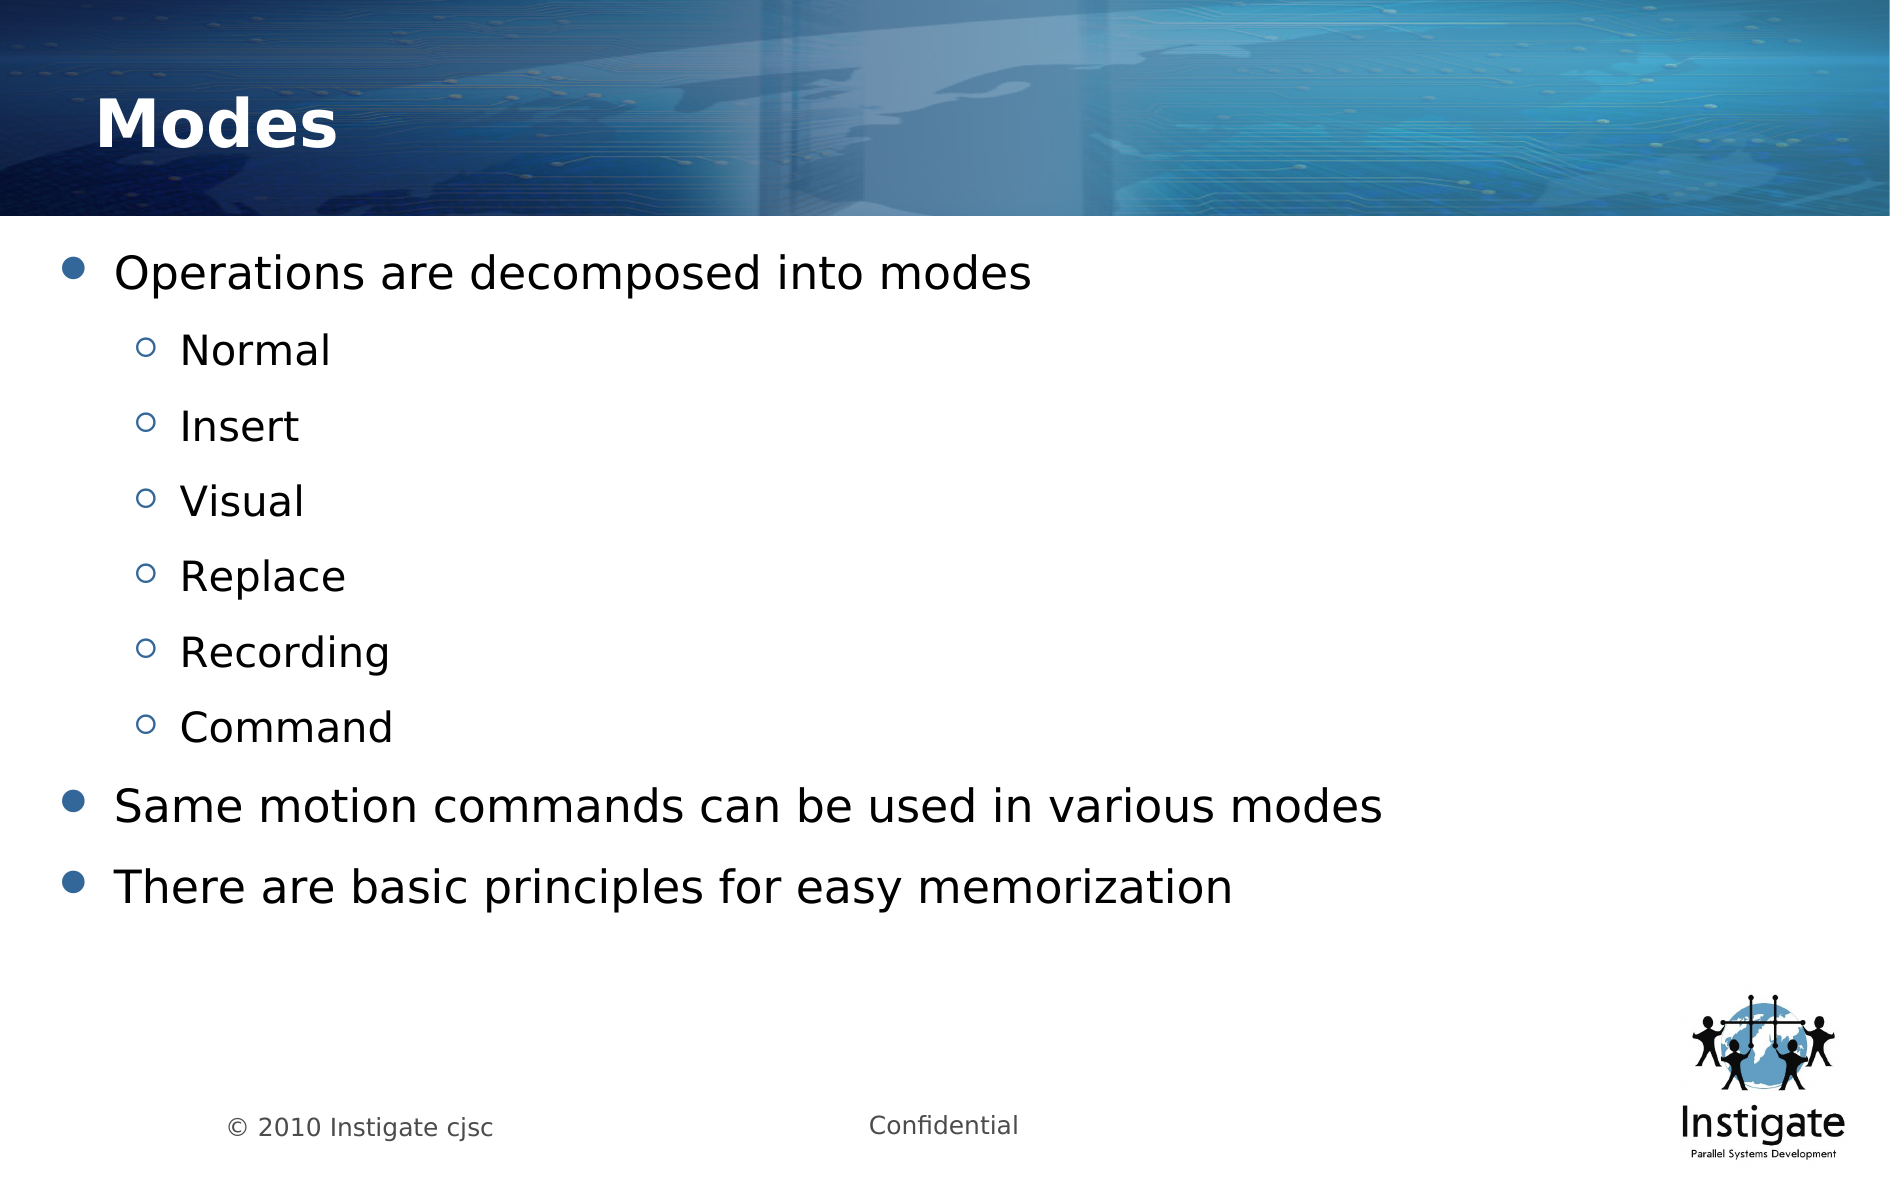

# Modes
Operations are decomposed into modes
Normal
Insert
Visual
Replace
Recording
Command
Same motion commands can be used in various modes
There are basic principles for easy memorization